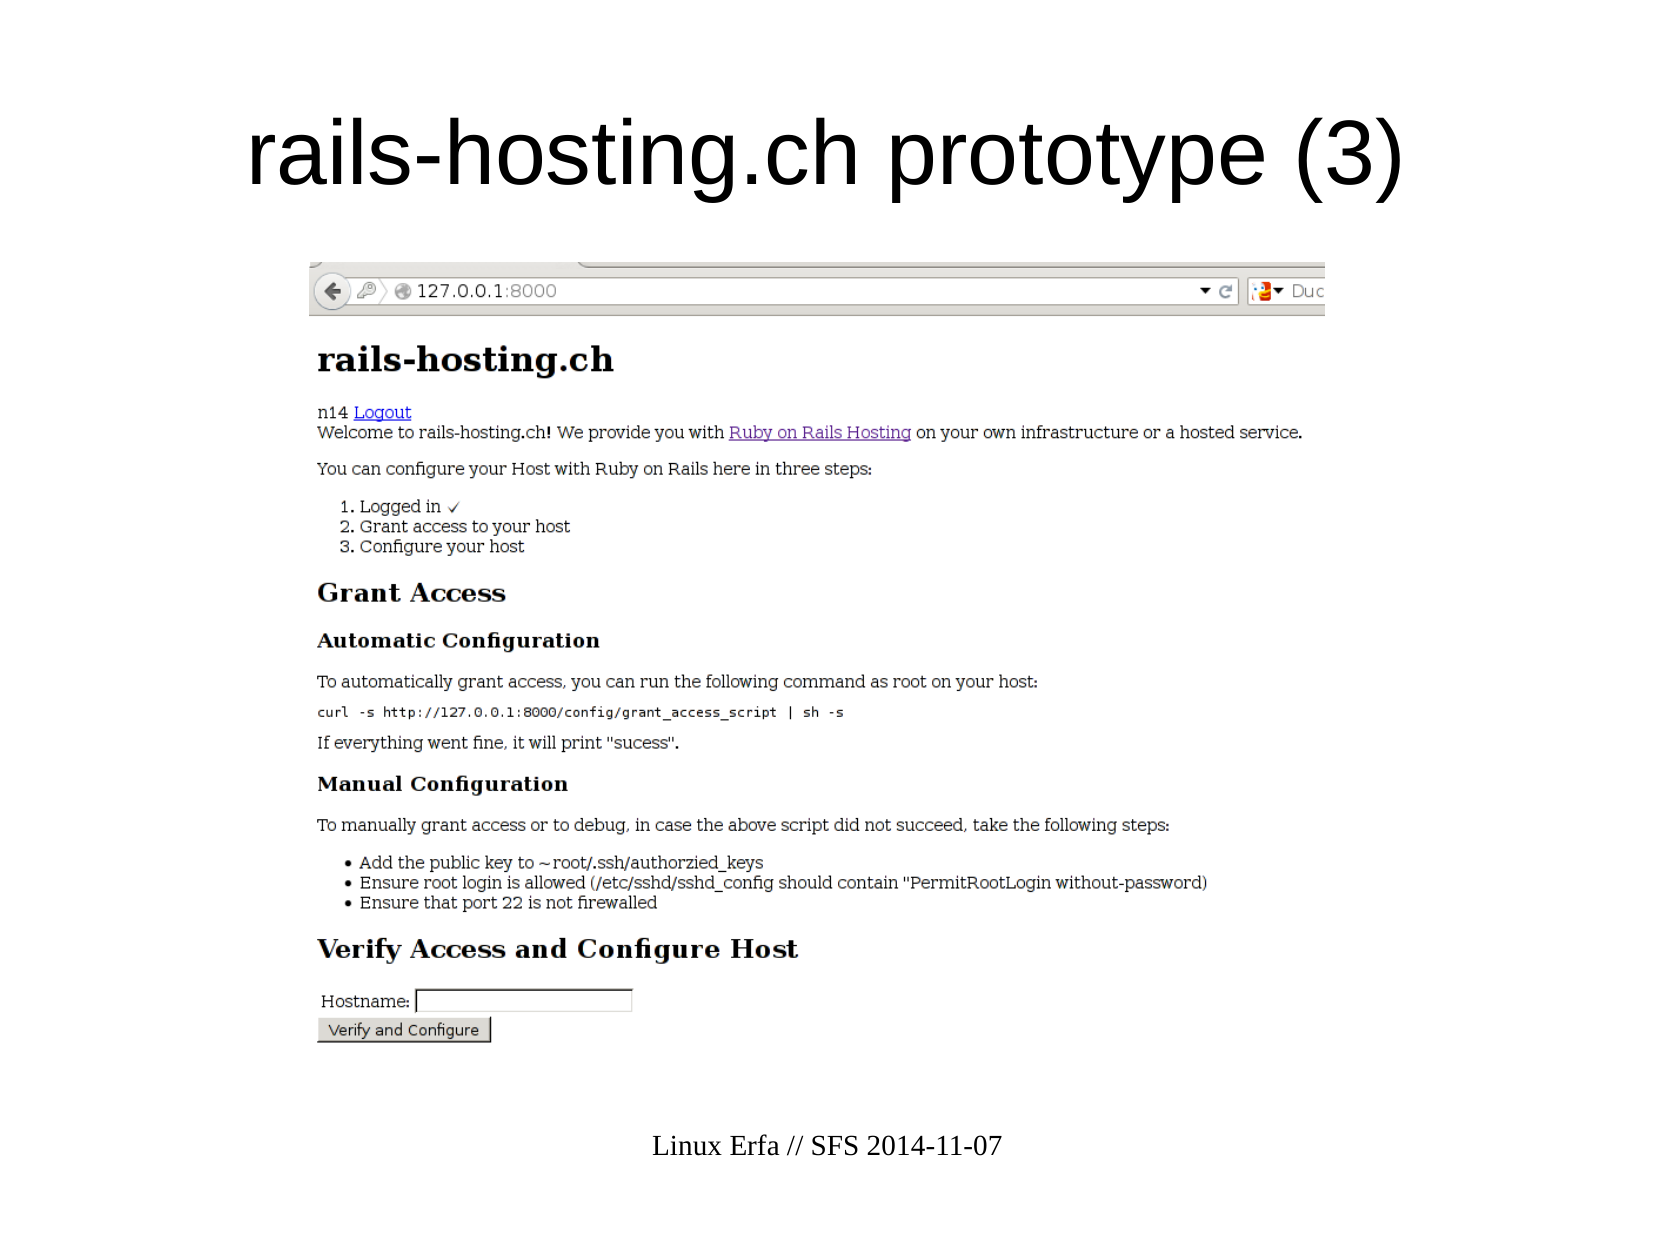

# rails-hosting.ch prototype (3)
Linux Erfa // SFS 2014-11-07